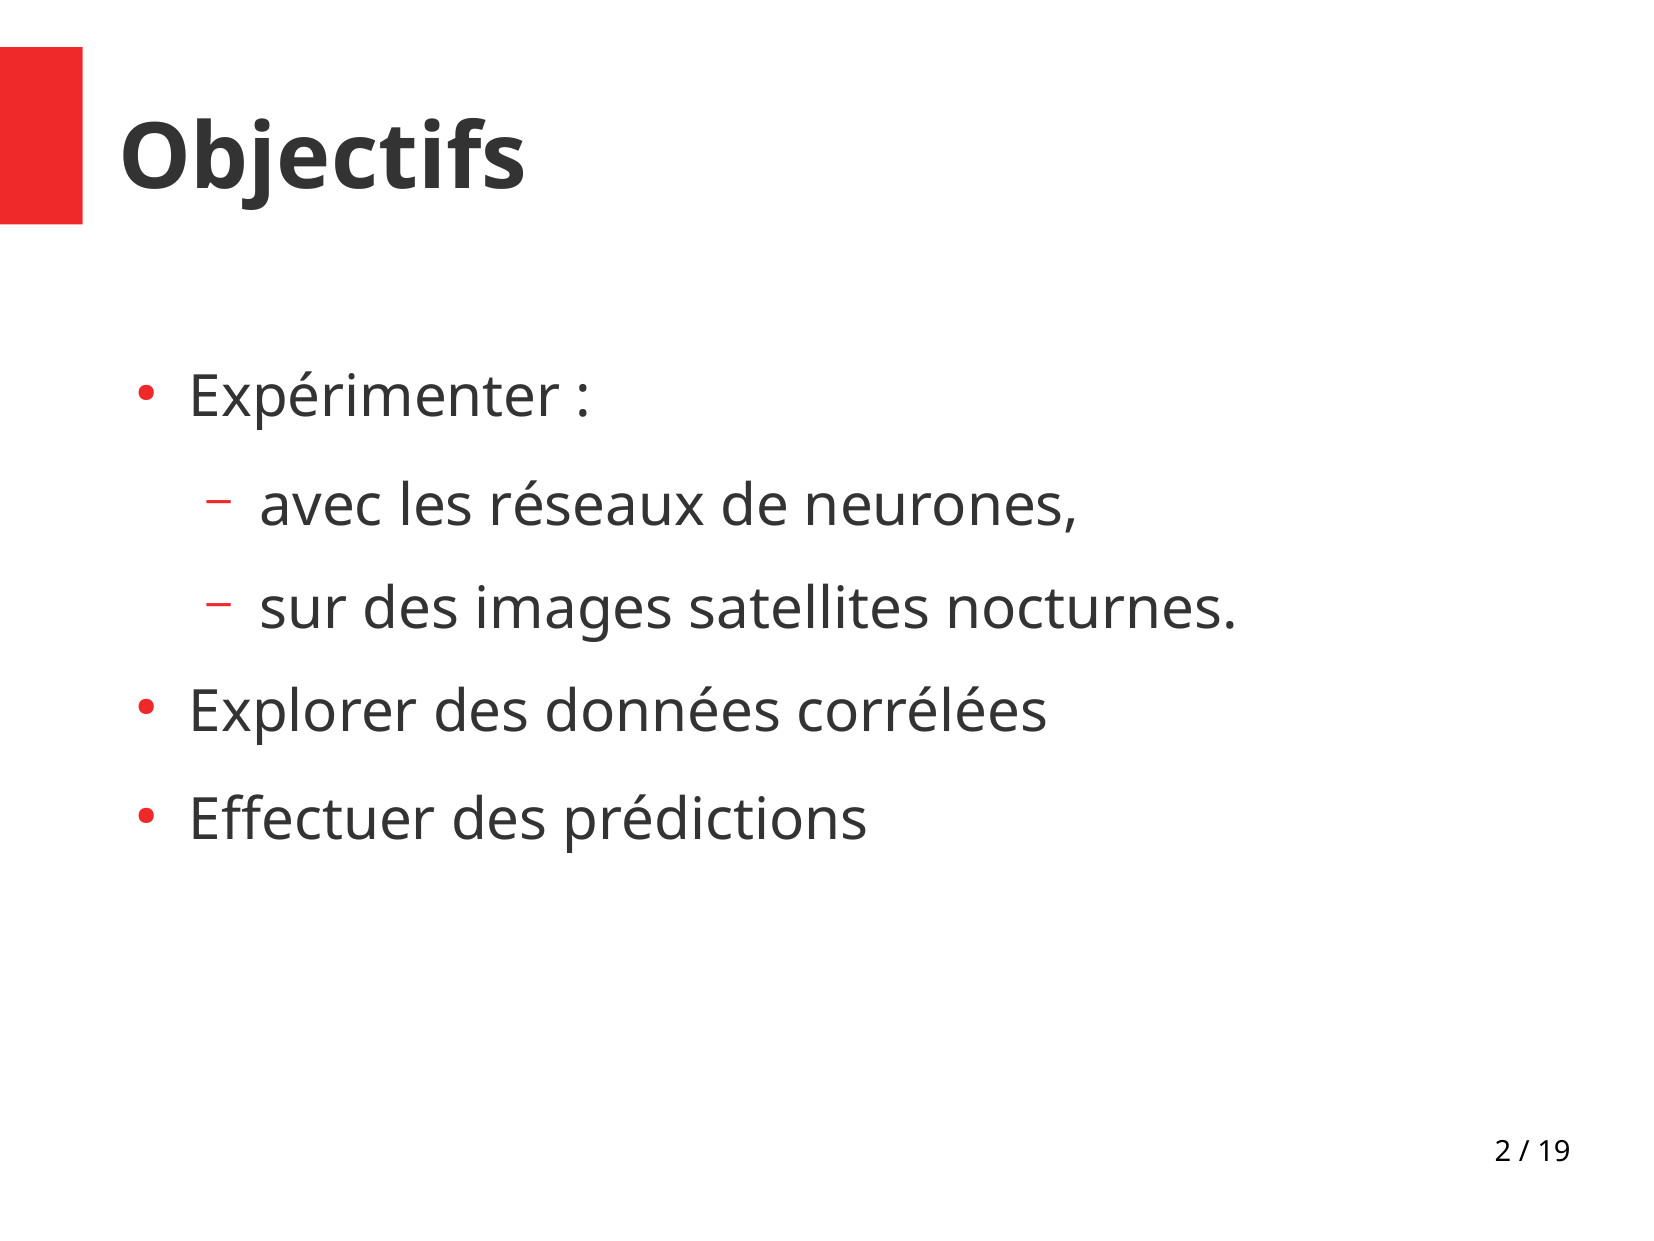

# Objectifs
Expérimenter :
avec les réseaux de neurones,
sur des images satellites nocturnes.
Explorer des données corrélées
Effectuer des prédictions
2